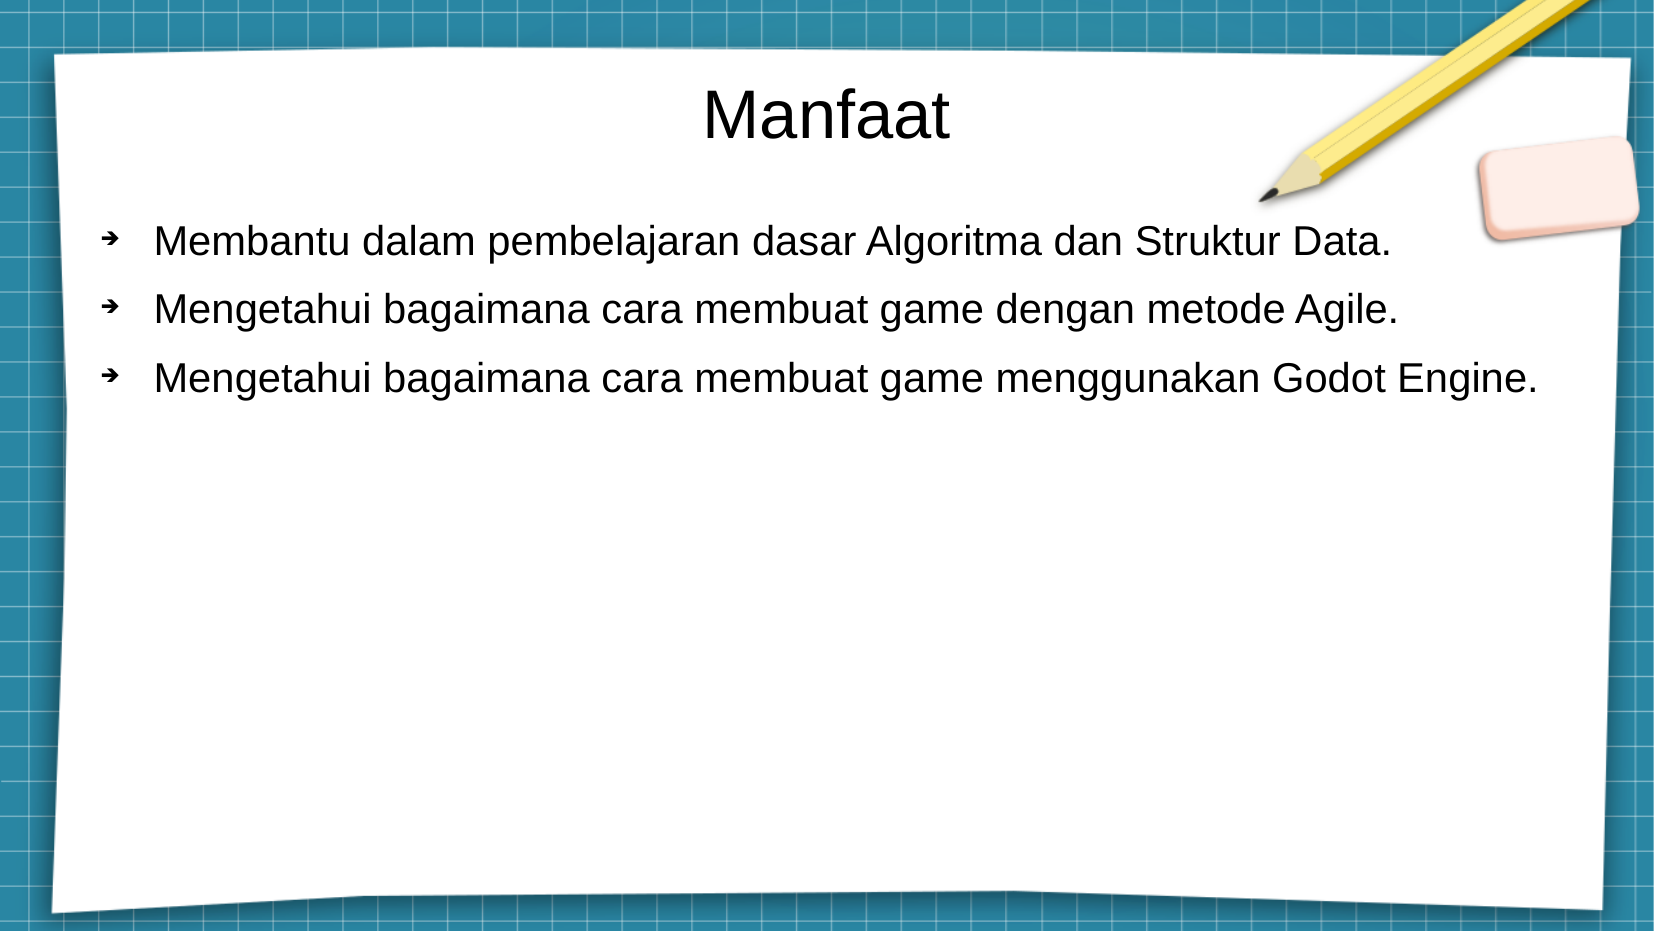

# Manfaat
Membantu dalam pembelajaran dasar Algoritma dan Struktur Data.
Mengetahui bagaimana cara membuat game dengan metode Agile.
Mengetahui bagaimana cara membuat game menggunakan Godot Engine.